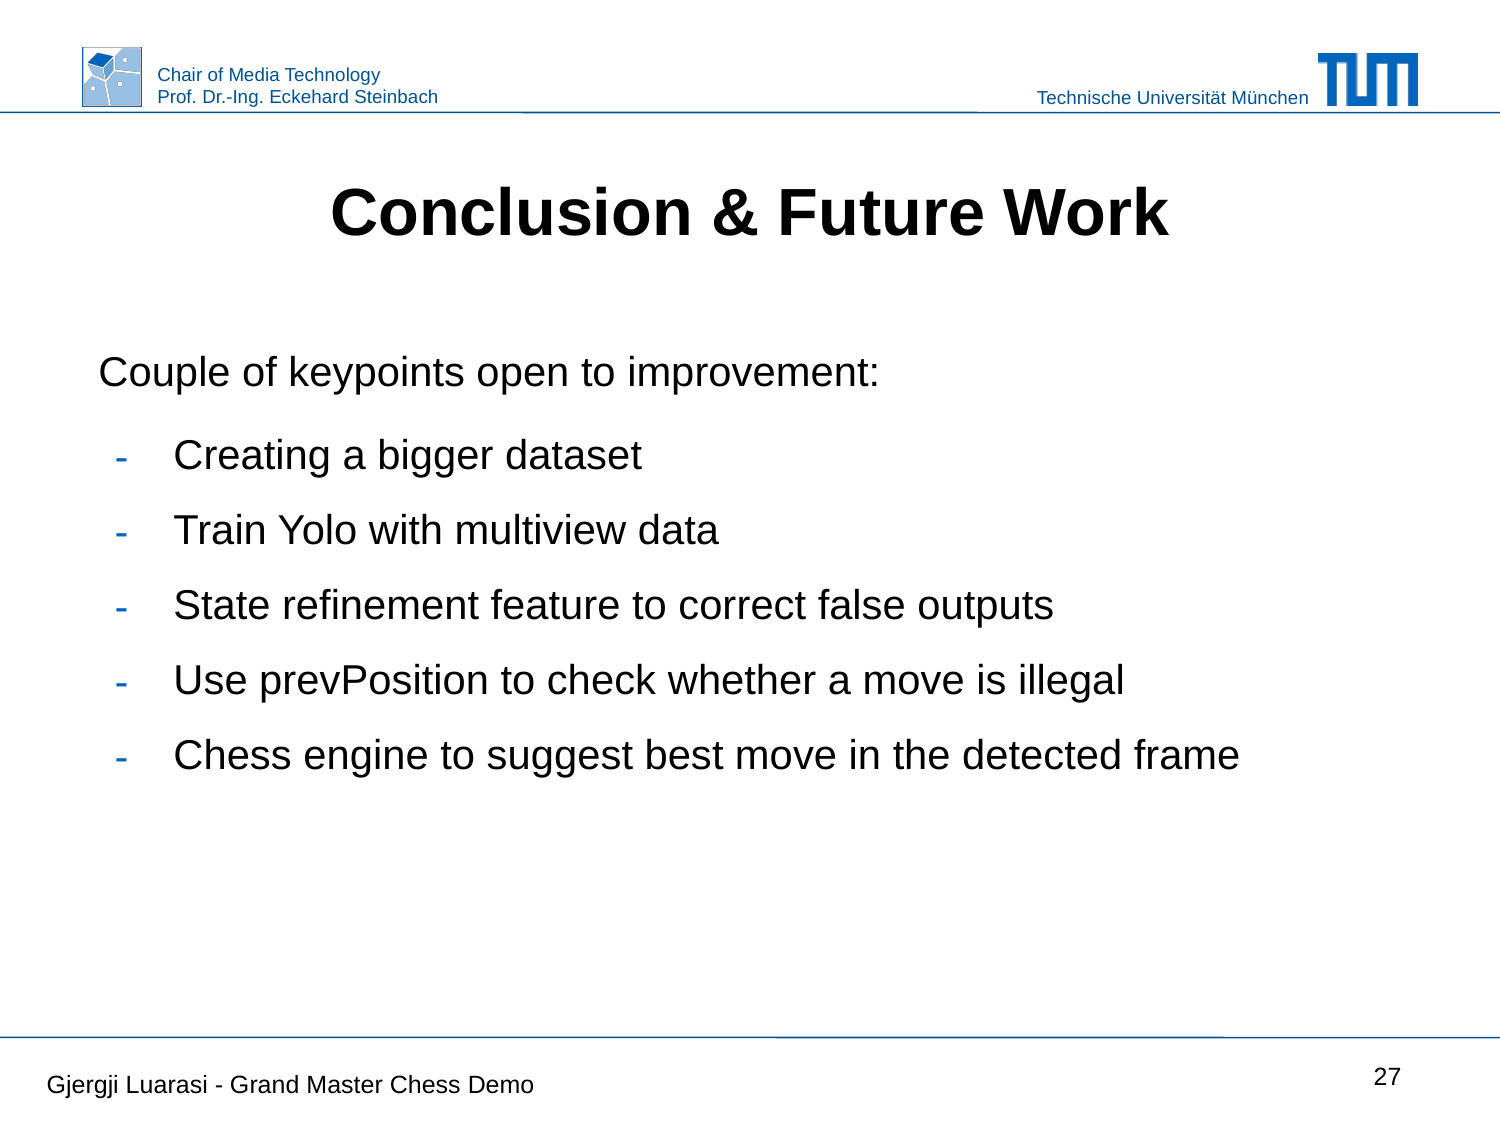

# Conclusion & Future Work
Couple of keypoints open to improvement:
Creating a bigger dataset
Train Yolo with multiview data
State refinement feature to correct false outputs
Use prevPosition to check whether a move is illegal
Chess engine to suggest best move in the detected frame
Gjergji Luarasi - Grand Master Chess Demo